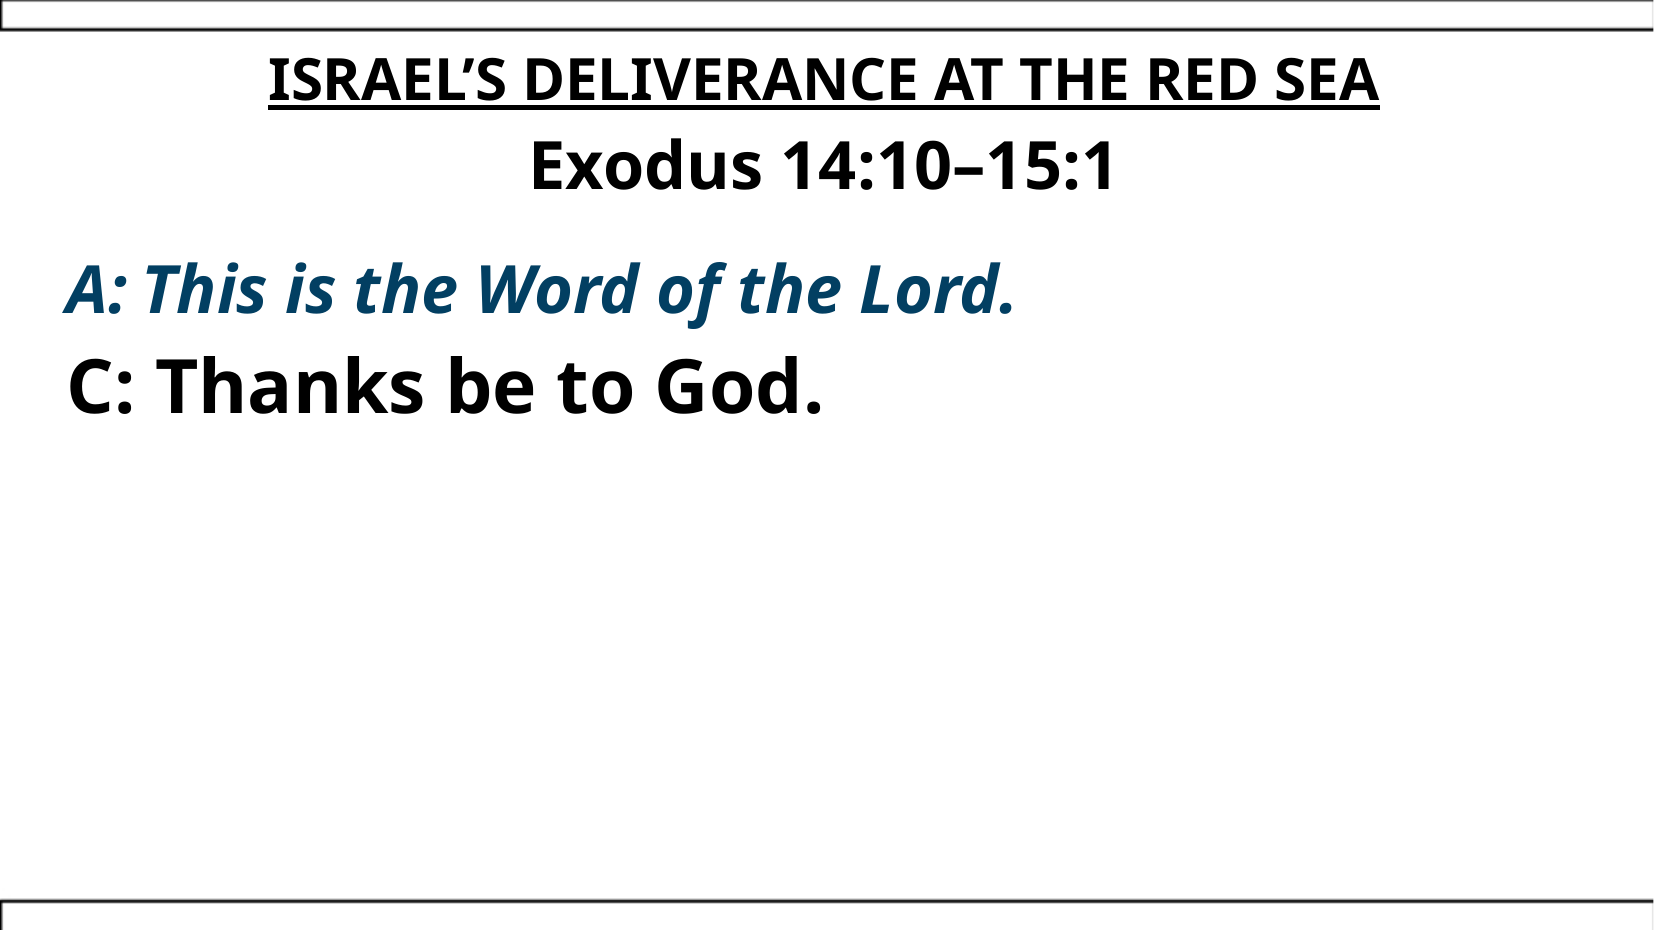

ISRAEL’S DELIVERANCE AT THE RED SEA
Exodus 14:10–15:1
A:	This is the Word of the Lord.
C: Thanks be to God.